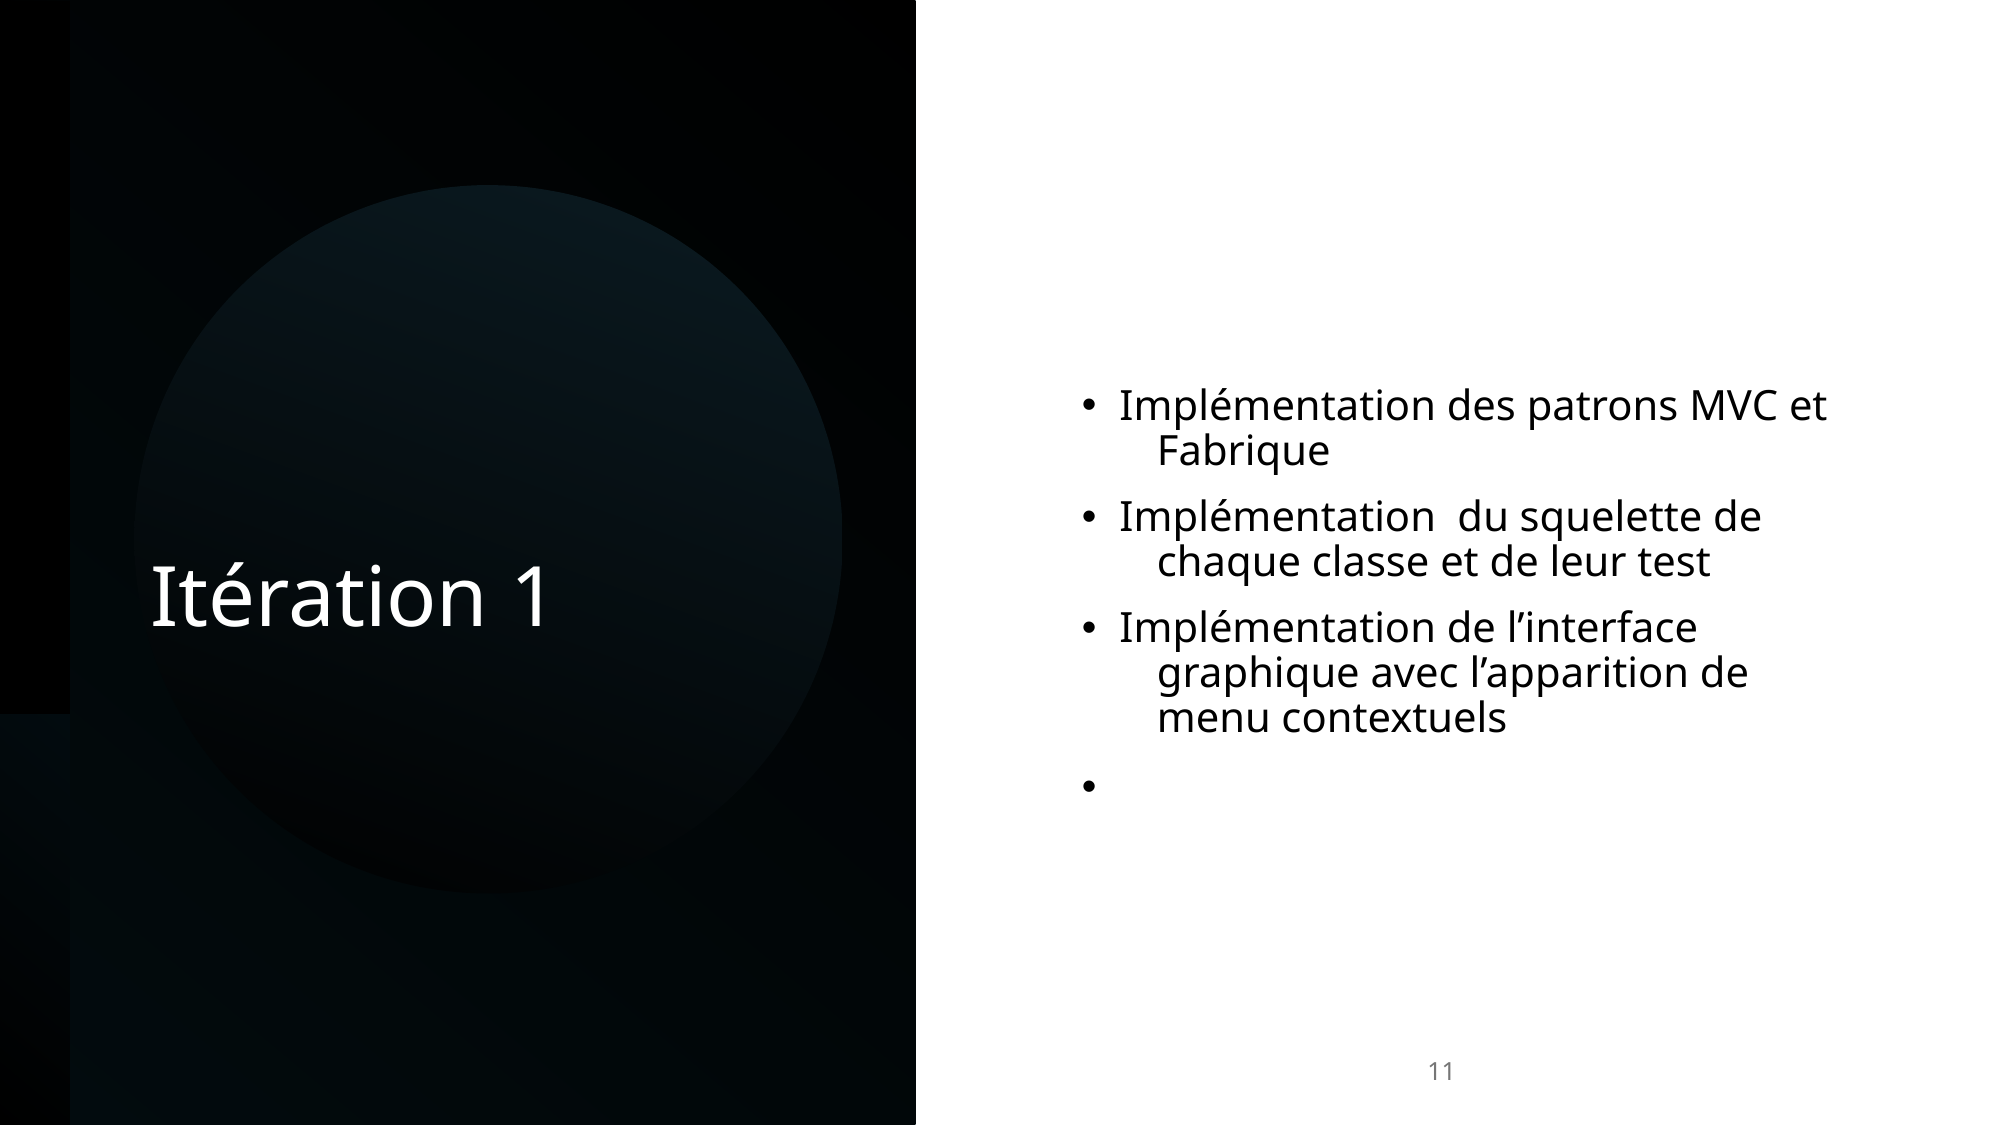

# Itération 1
Implémentation des patrons MVC et Fabrique
Implémentation du squelette de chaque classe et de leur test
Implémentation de l’interface graphique avec l’apparition de menu contextuels
11